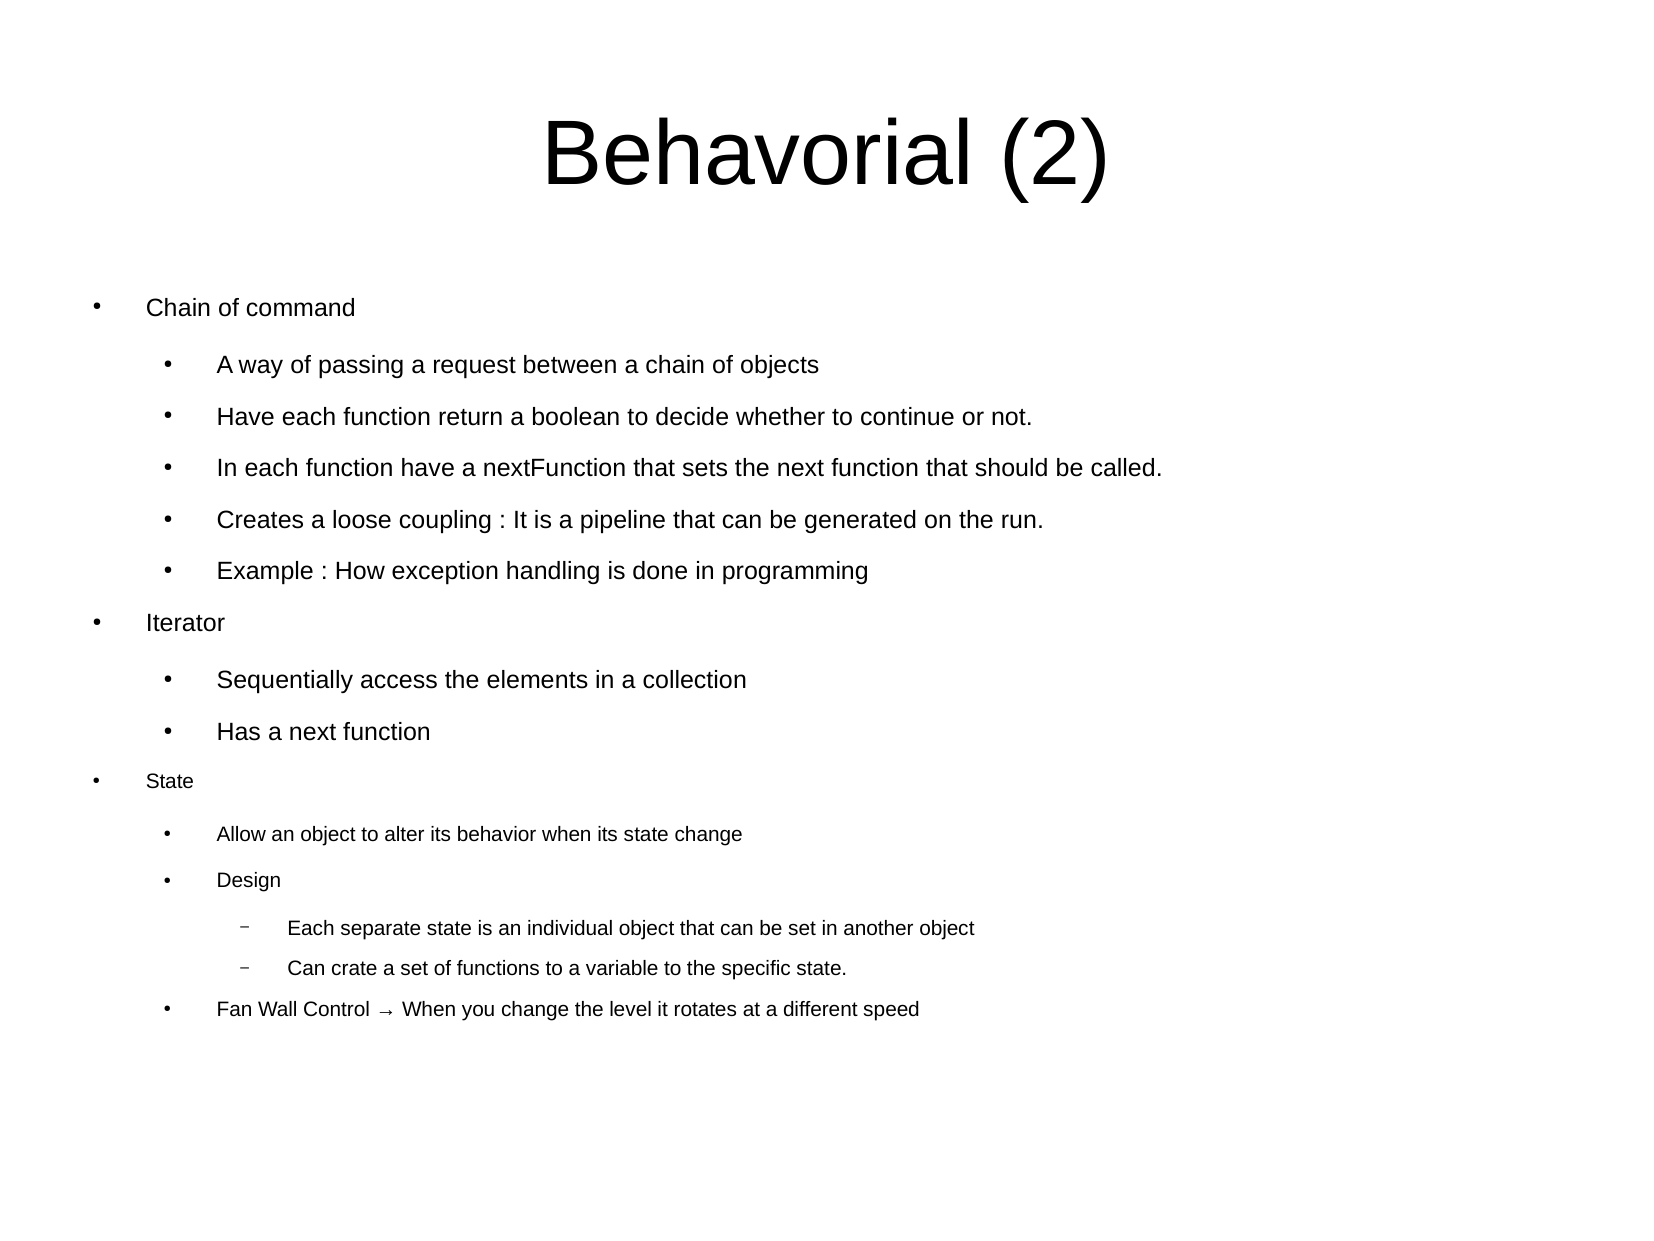

# Behavorial (2)
Chain of command
A way of passing a request between a chain of objects
Have each function return a boolean to decide whether to continue or not.
In each function have a nextFunction that sets the next function that should be called.
Creates a loose coupling : It is a pipeline that can be generated on the run.
Example : How exception handling is done in programming
Iterator
Sequentially access the elements in a collection
Has a next function
State
Allow an object to alter its behavior when its state change
Design
Each separate state is an individual object that can be set in another object
Can crate a set of functions to a variable to the specific state.
Fan Wall Control → When you change the level it rotates at a different speed